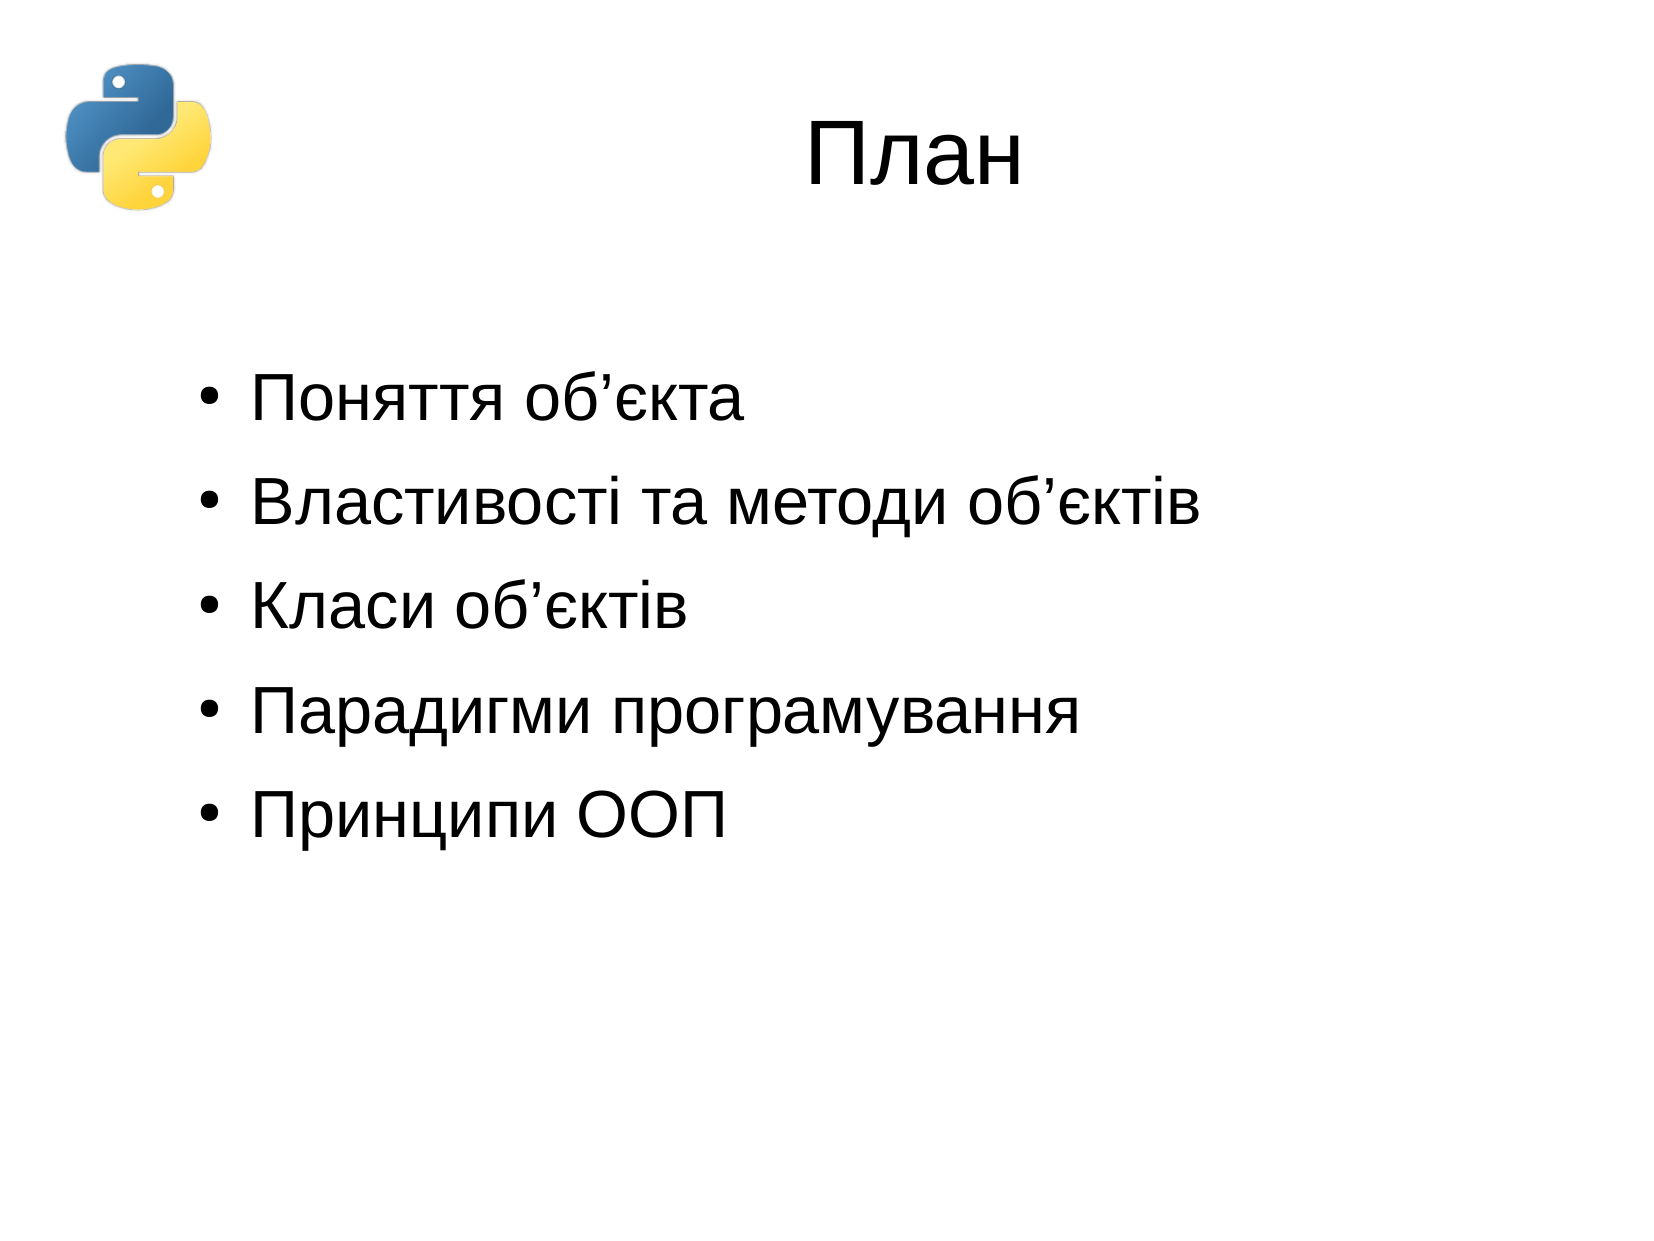

# План
Поняття об’єкта
Властивості та методи об’єктів
Класи об’єктів
Парадигми програмування
Принципи ООП